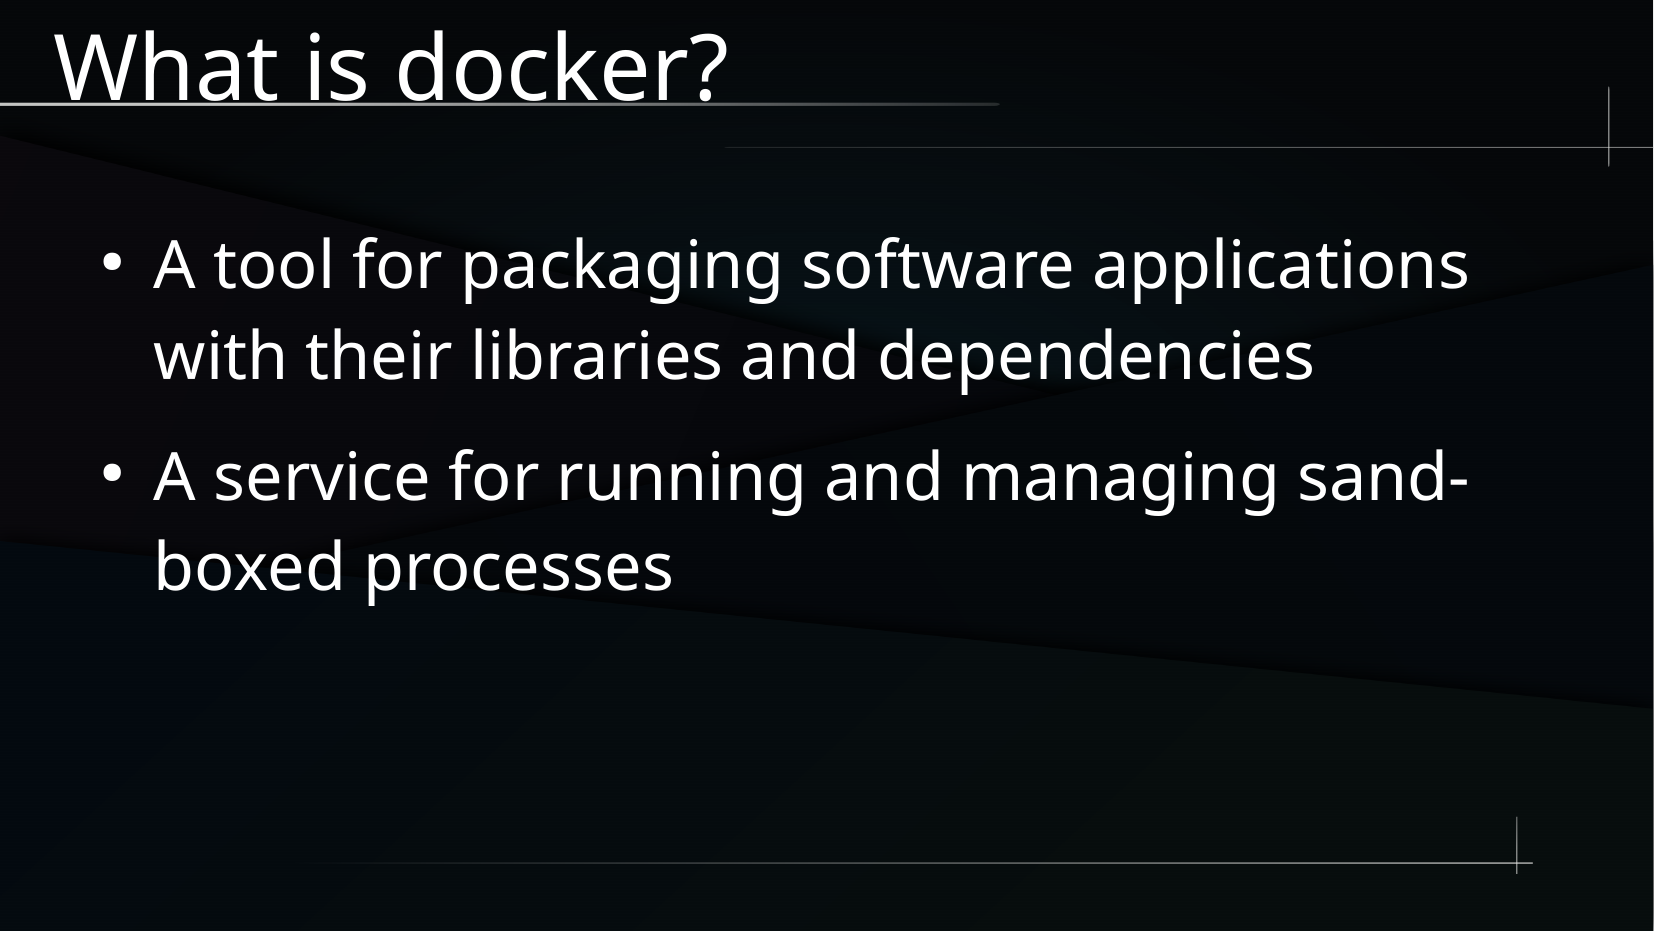

# What is docker?
A tool for packaging software applications with their libraries and dependencies
A service for running and managing sand-boxed processes